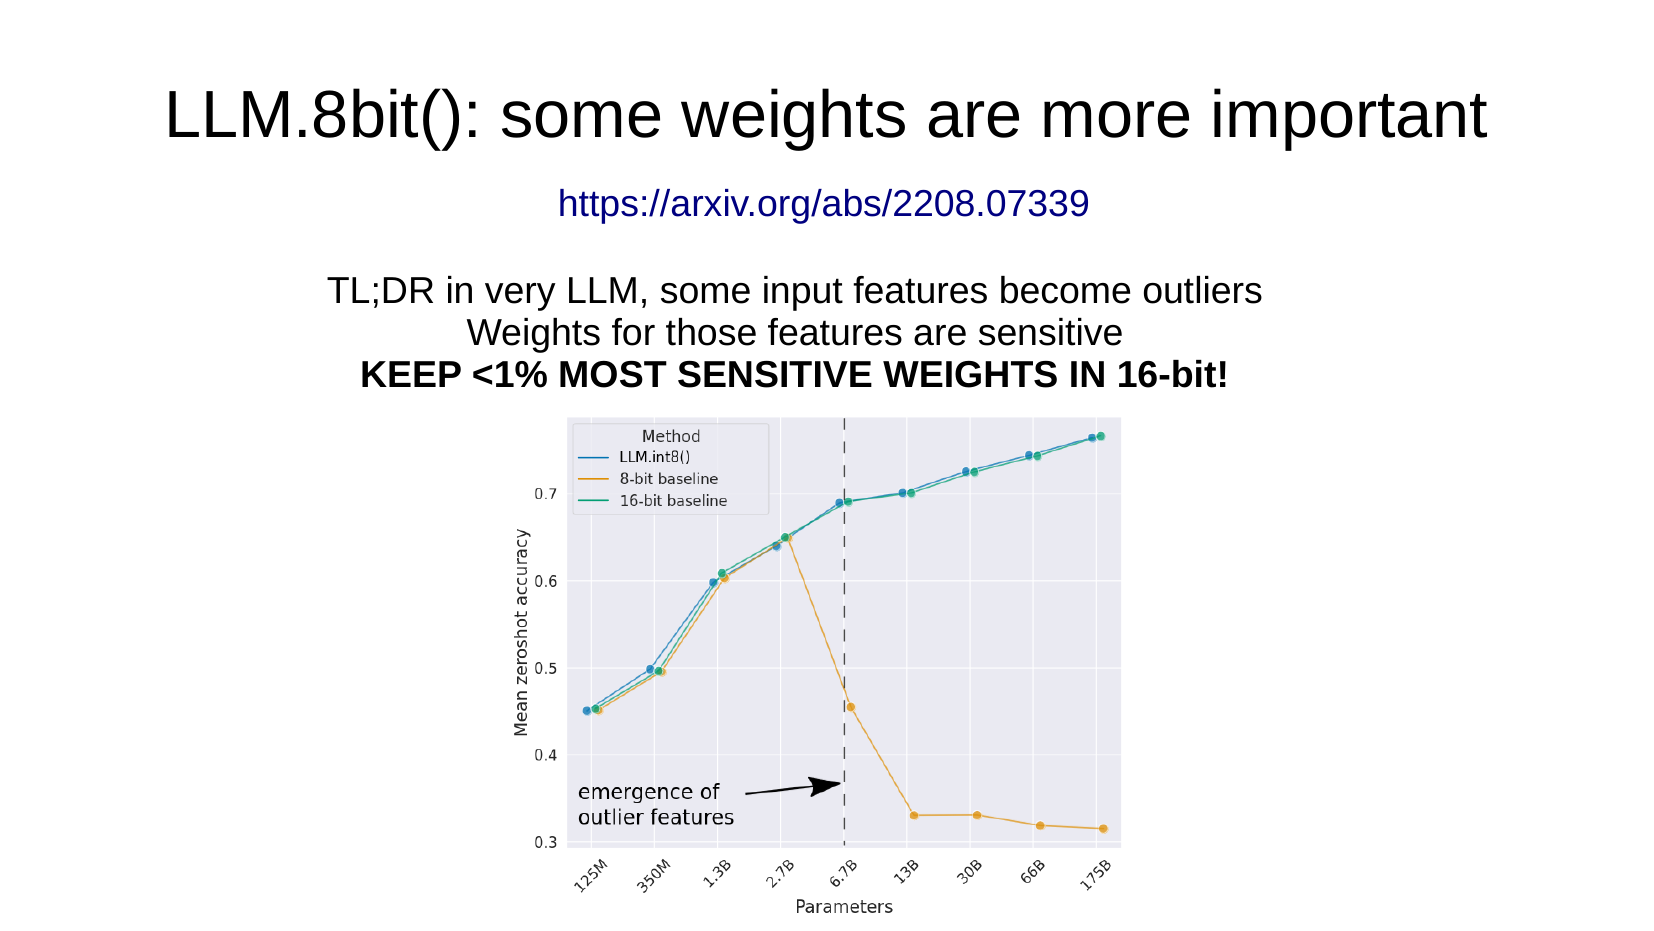

# LLM.8bit(): some weights are more important
https://arxiv.org/abs/2208.07339
TL;DR in very LLM, some input features become outliers
Weights for those features are sensitive
KEEP <1% MOST SENSITIVE WEIGHTS IN 16-bit!